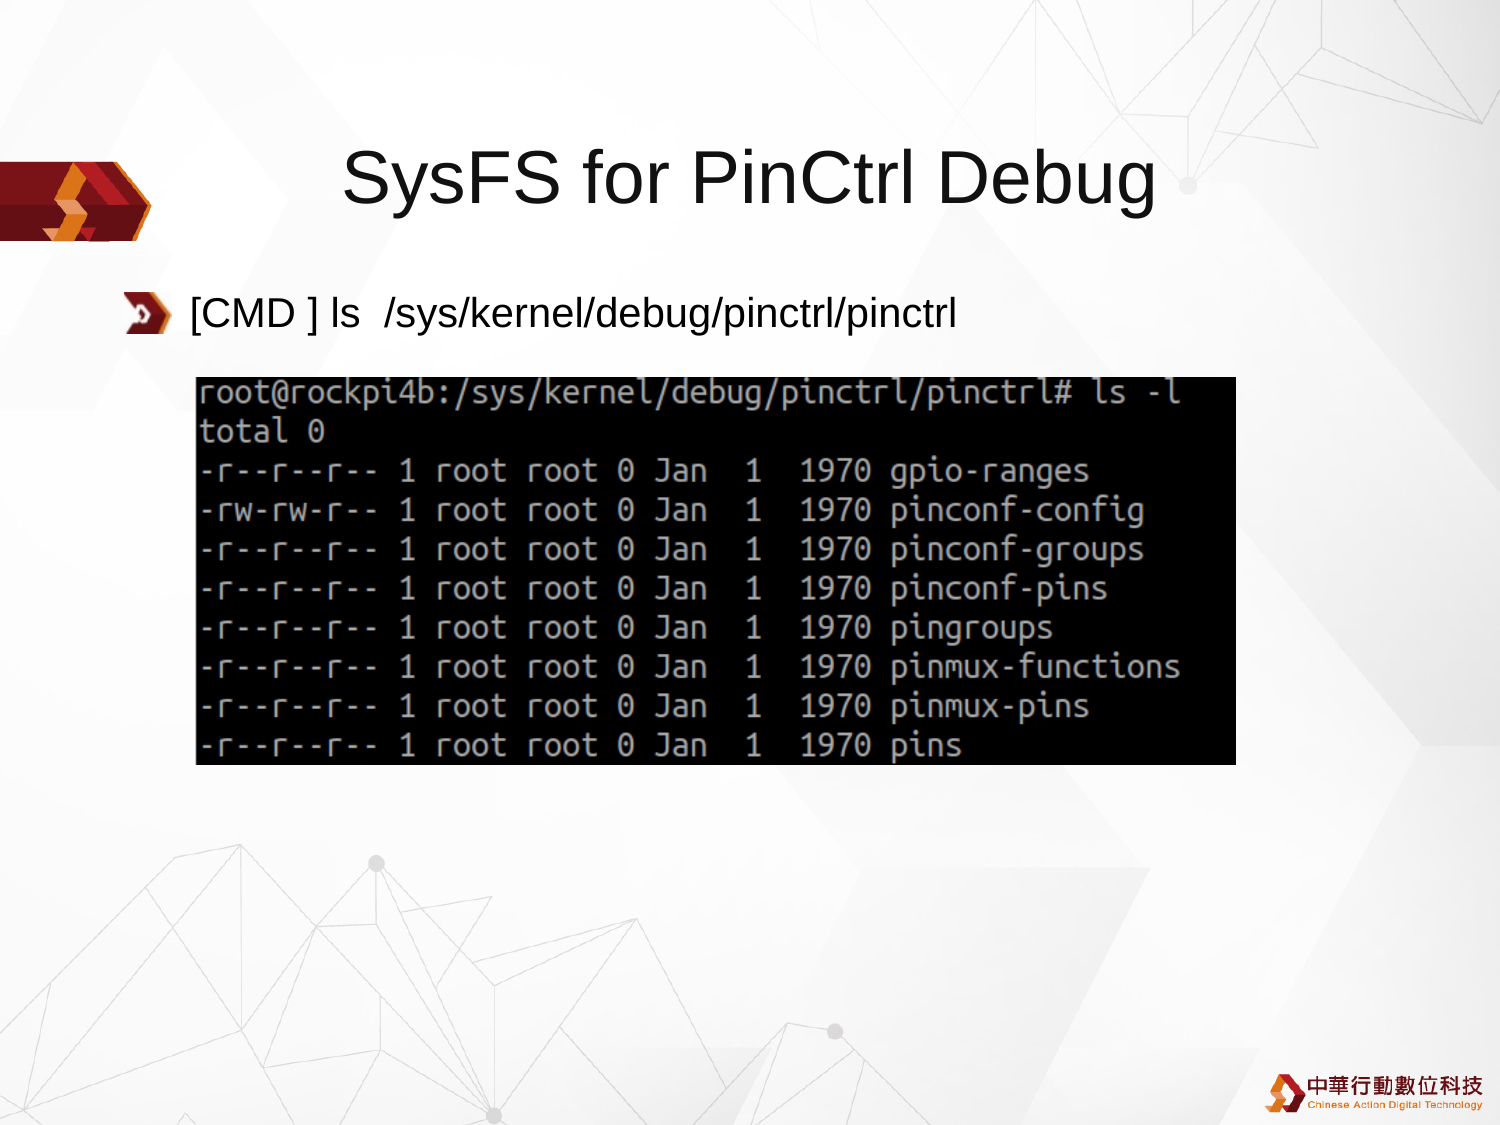

# SysFS for PinCtrl Debug
 [CMD ] ls /sys/kernel/debug/pinctrl/pinctrl